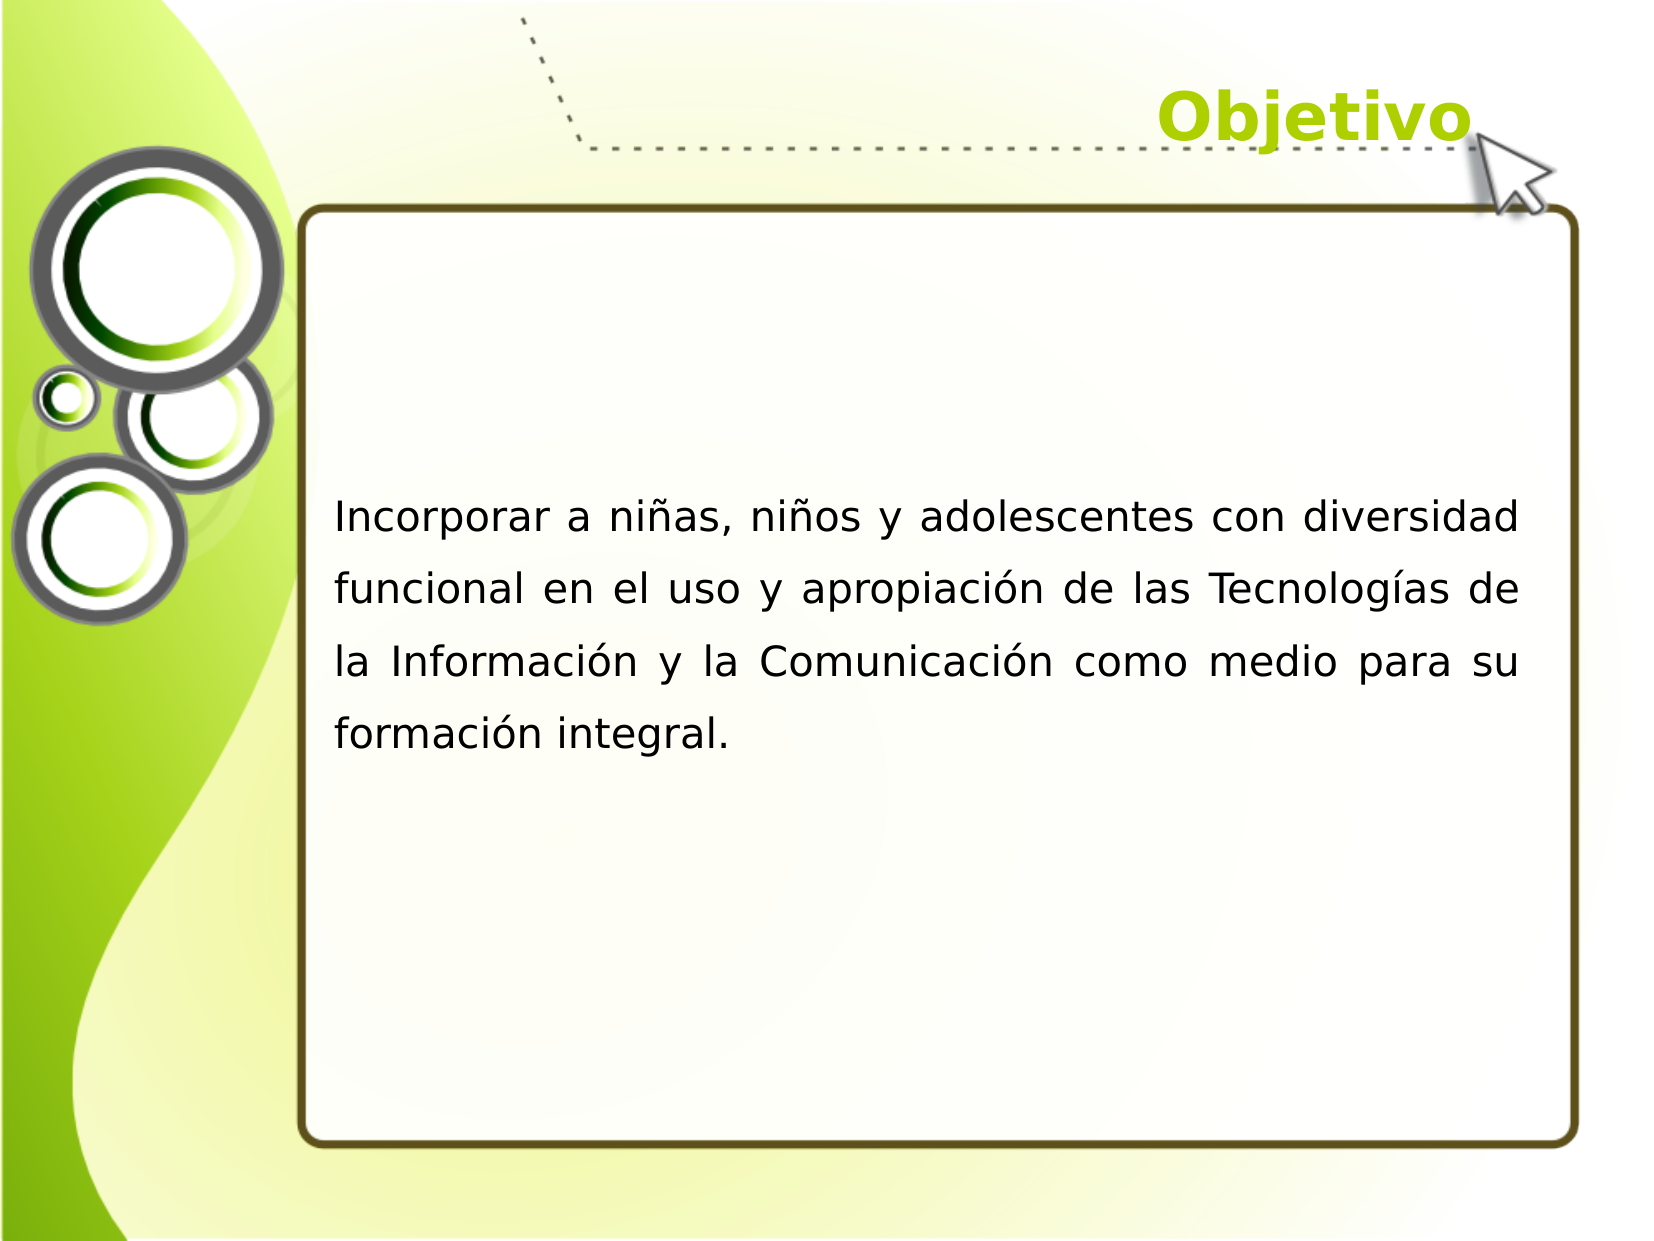

Objetivo
Incorporar a niñas, niños y adolescentes con diversidad funcional en el uso y apropiación de las Tecnologías de la Información y la Comunicación como medio para su formación integral.